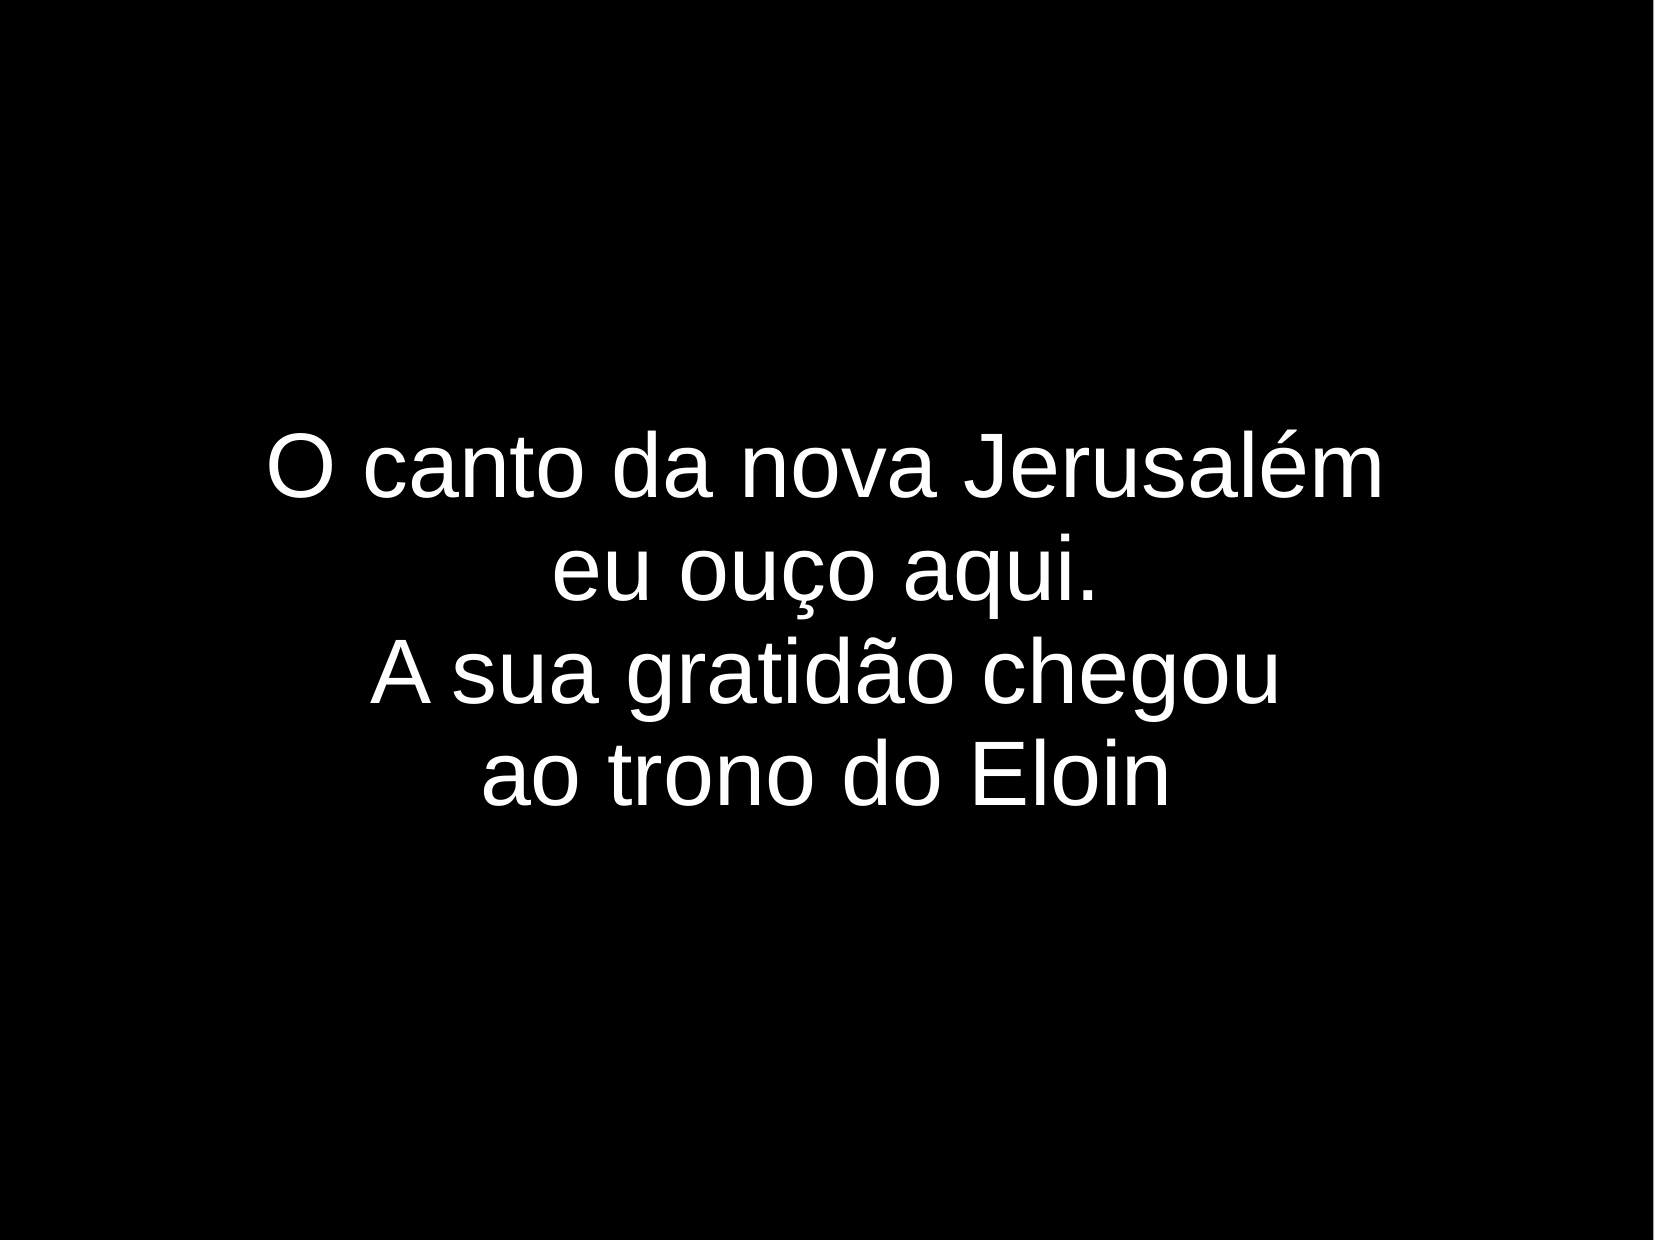

# O canto da nova Jerusalém
eu ouço aqui.
A sua gratidão chegou
ao trono do Eloin